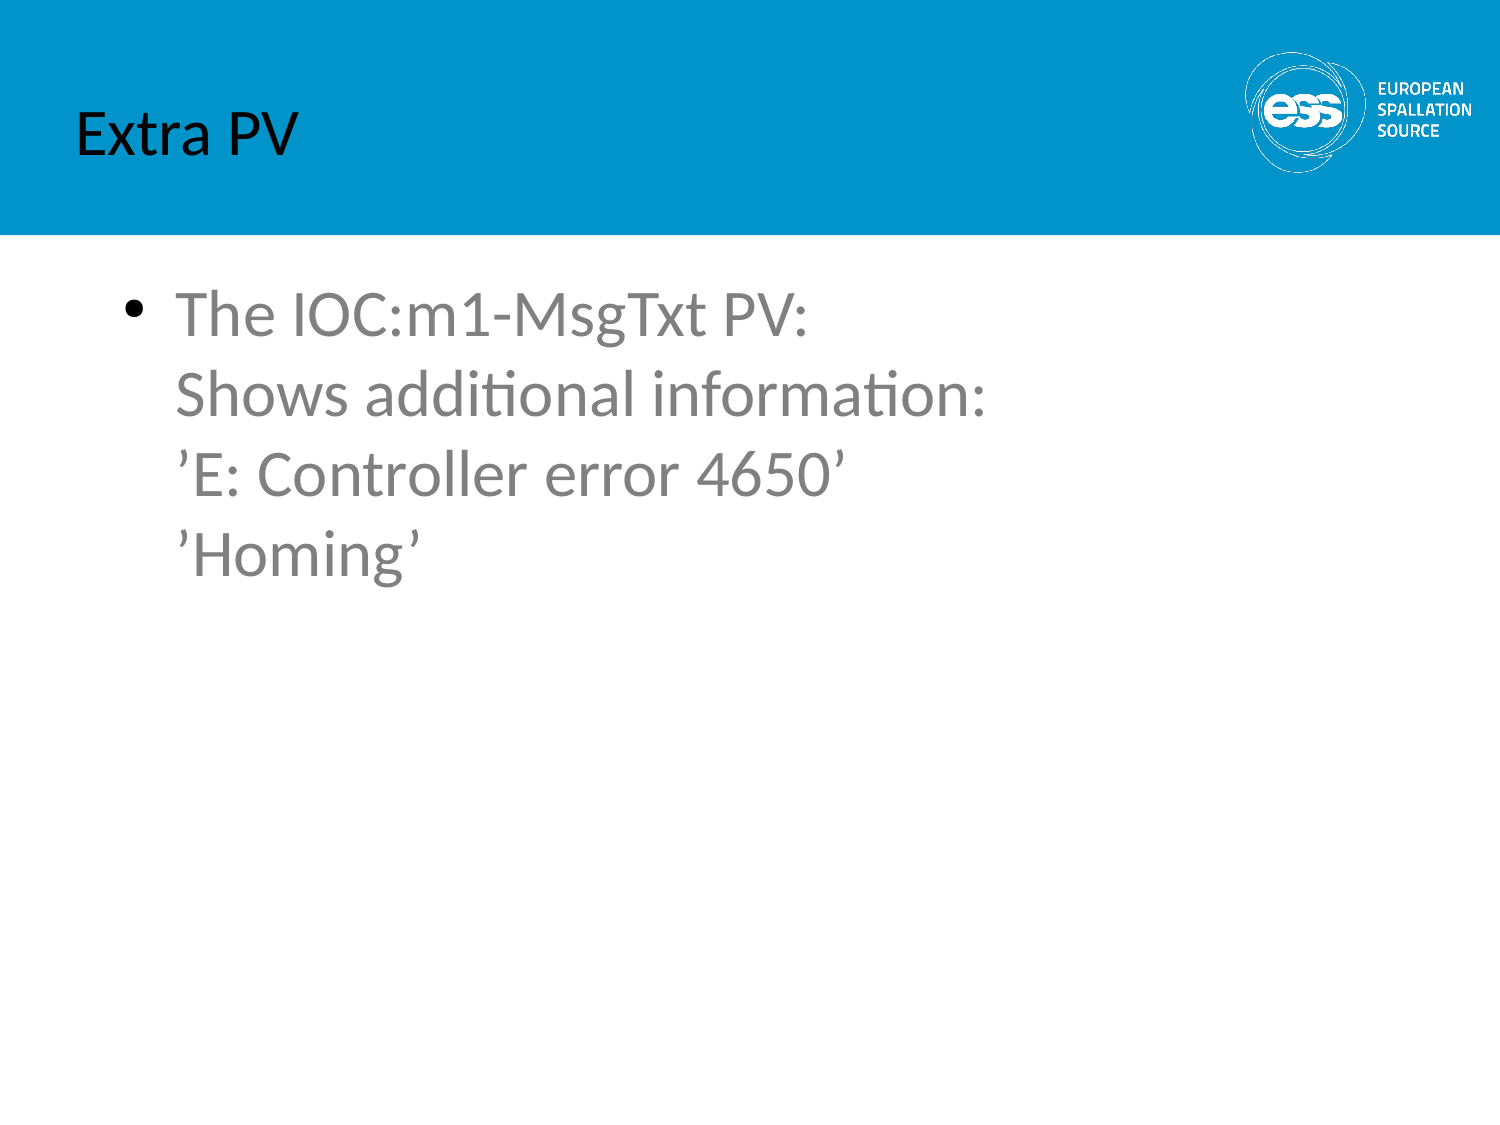

# Extra PV
The IOC:m1-MsgTxt PV:
Shows additional information:
’E: Controller error 4650’
’Homing’